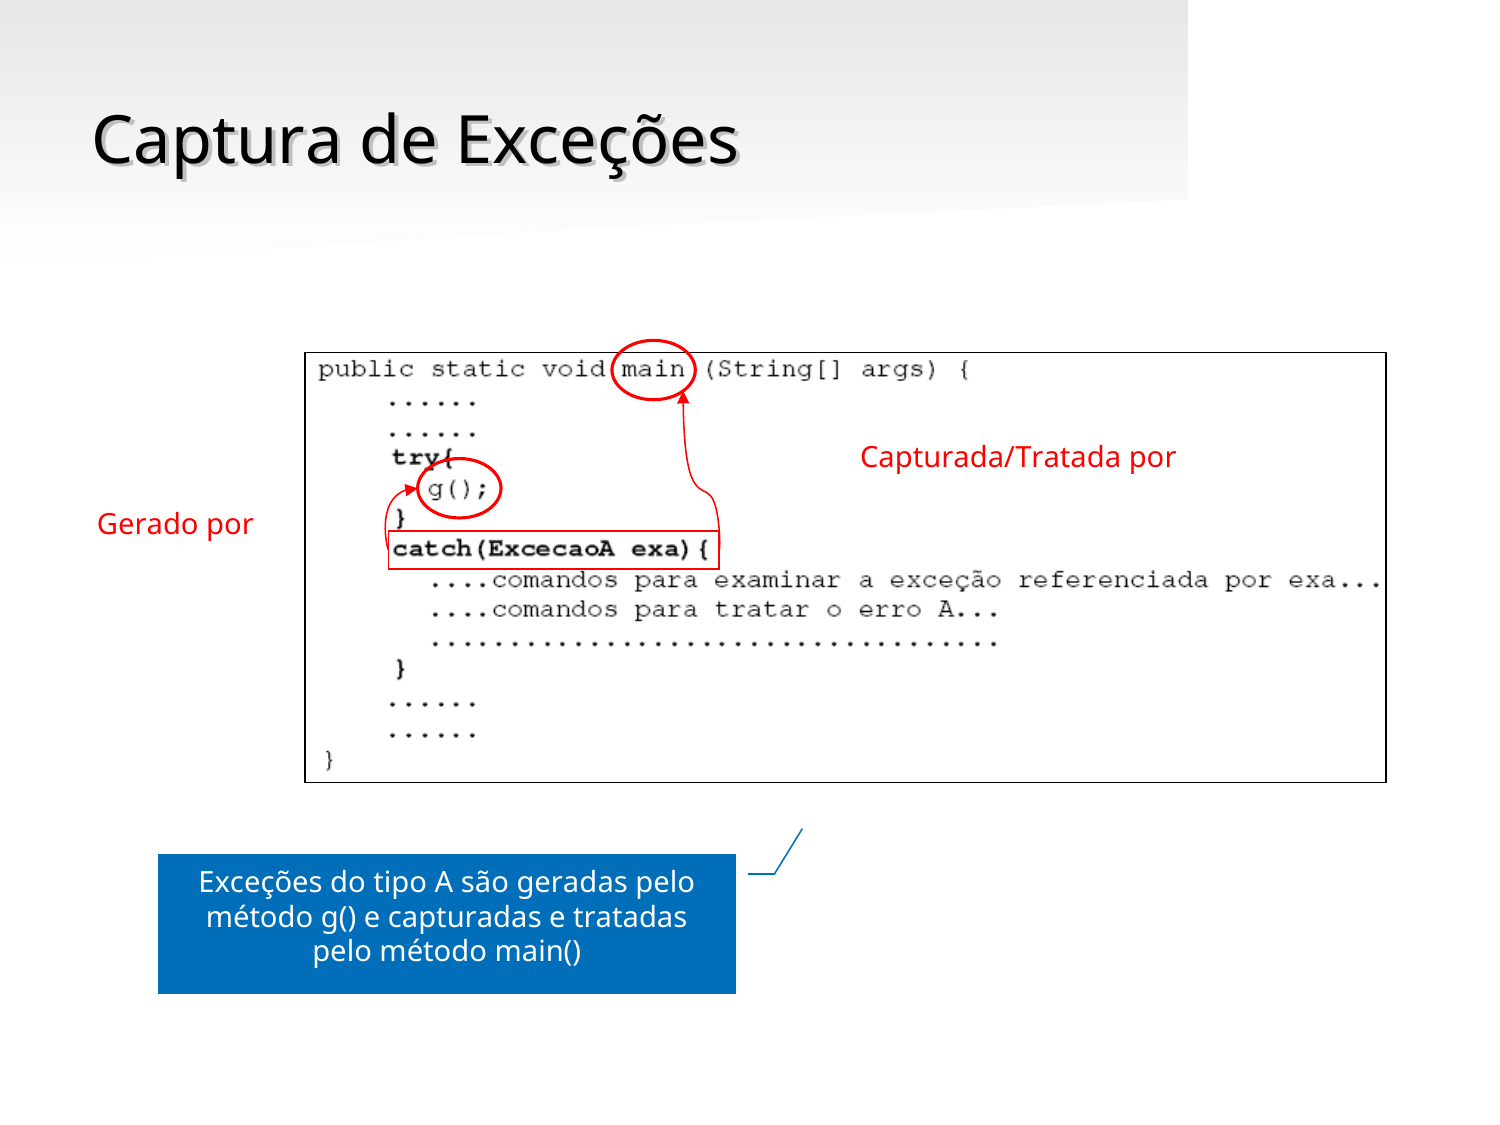

# Captura de Exceções
Capturada/Tratada por
Gerado por
Exceções do tipo A são geradas pelo método g() e capturadas e tratadas pelo método main()